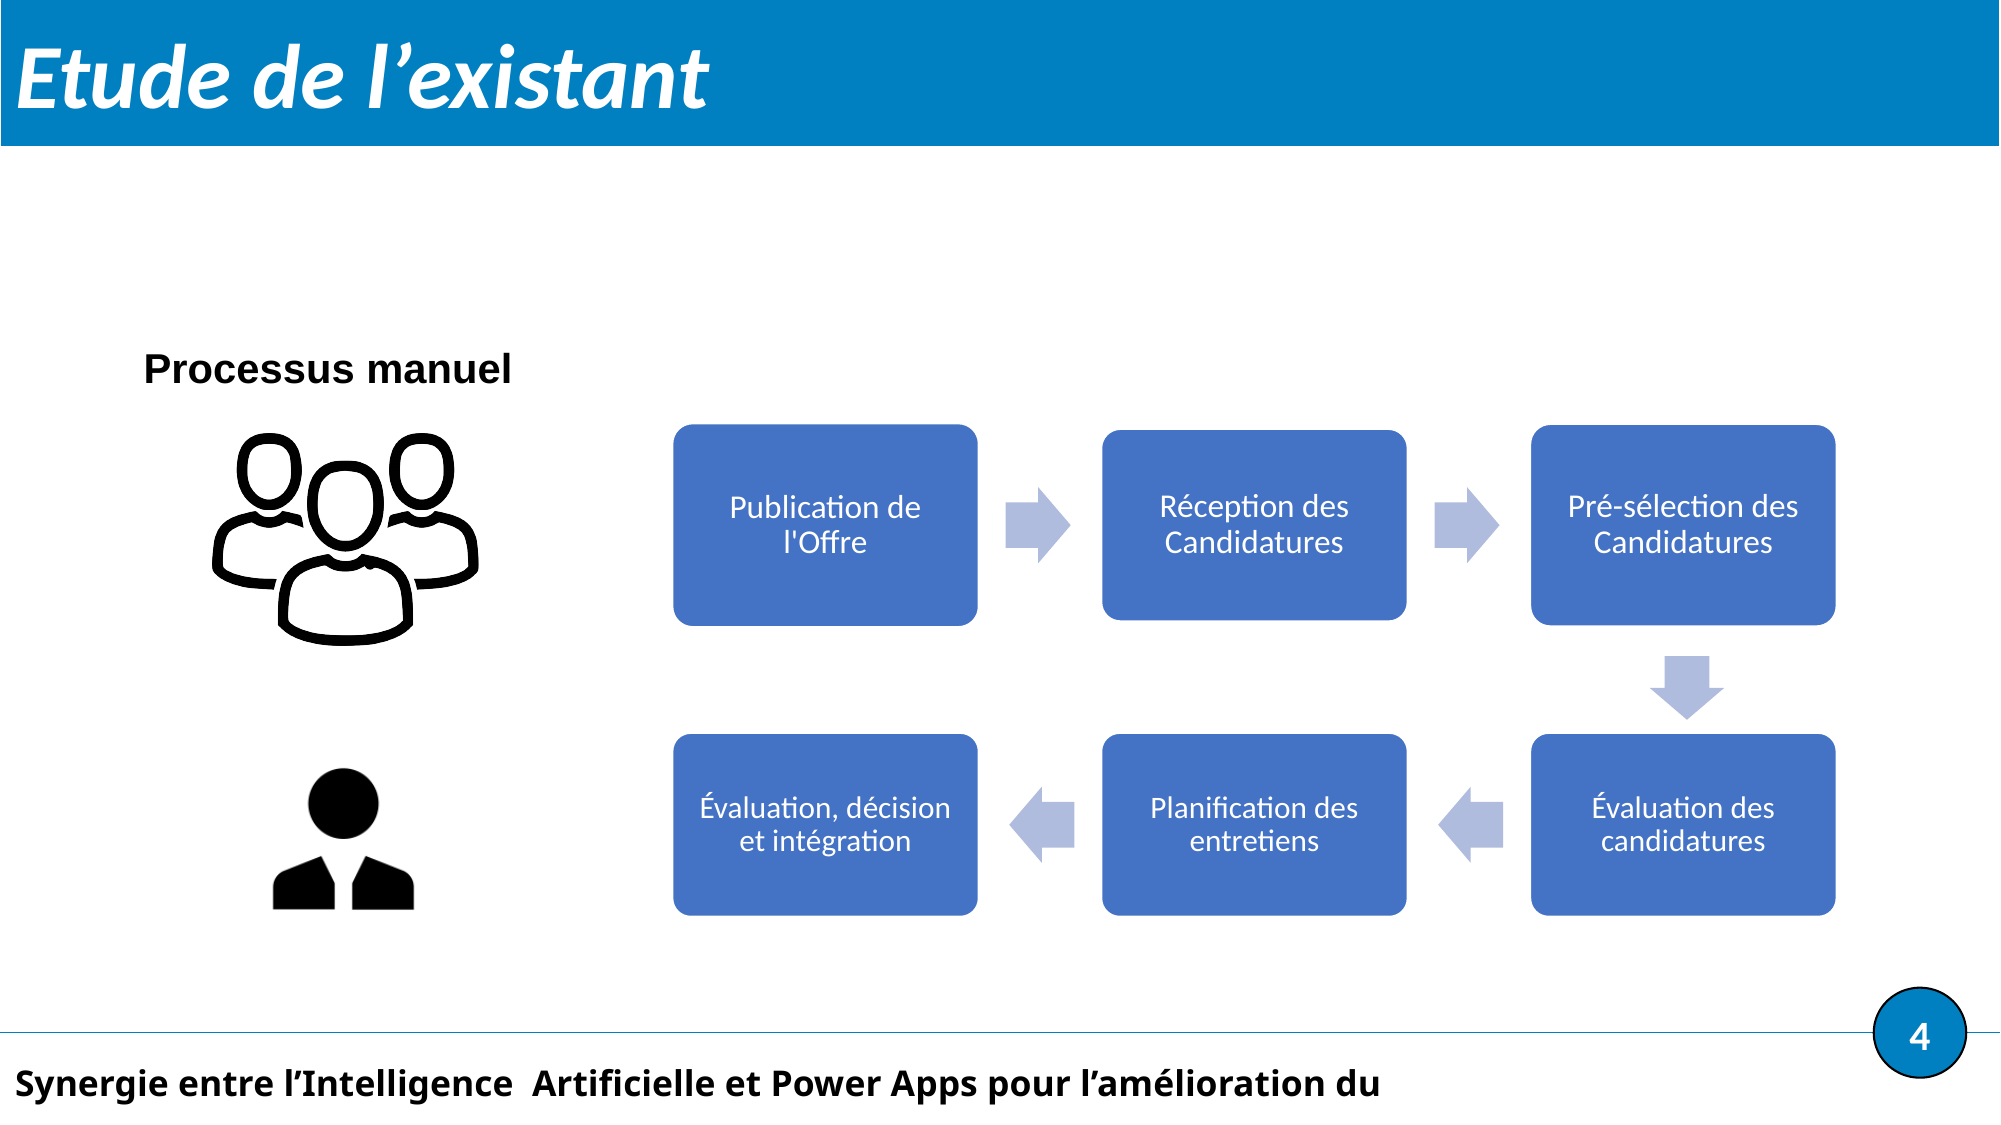

Etude de l’existant
Processus manuel
Publication de l'Offre
Pré-sélection des Candidatures
Réception des Candidatures
Évaluation, décision et intégration
Planification des entretiens
Évaluation des candidatures
4
Synergie entre l’Intelligence Artificielle et Power Apps pour l’amélioration du processus de recrutement